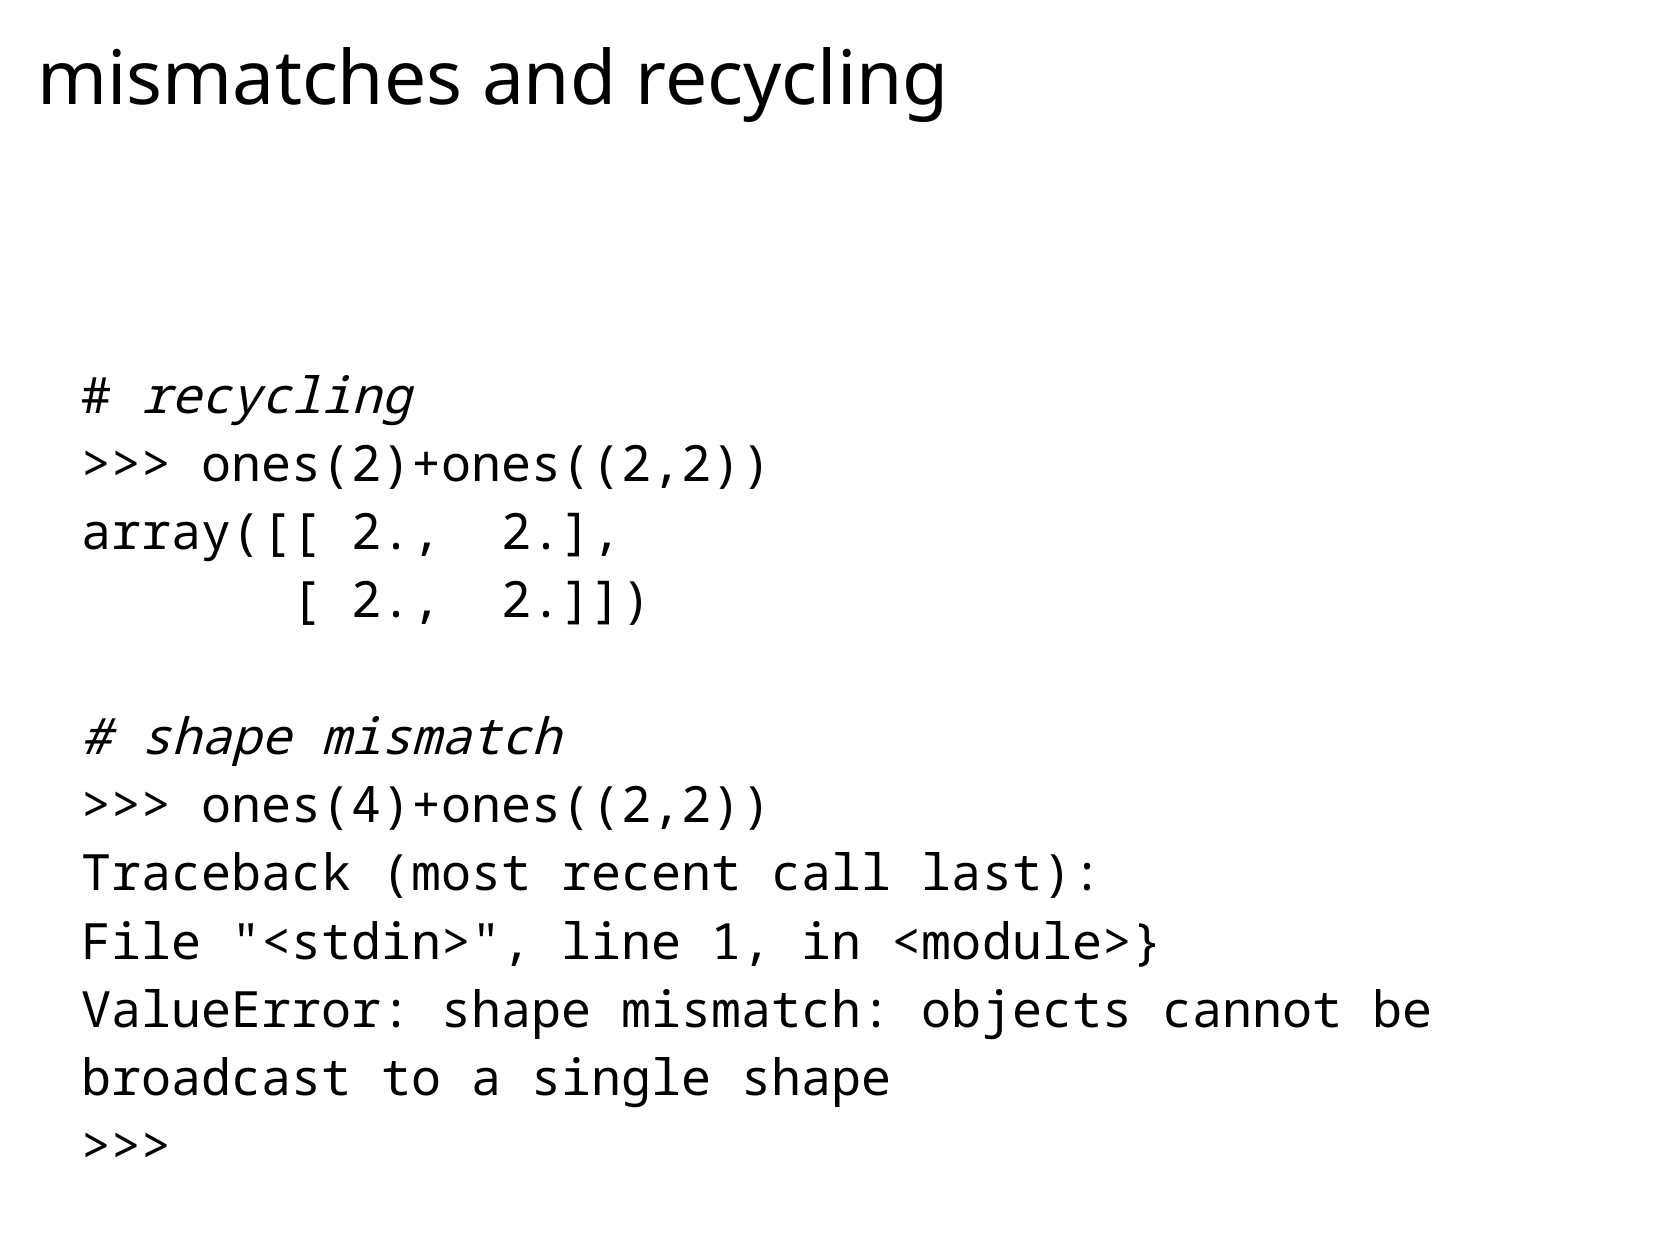

# mismatches and recycling
# recycling
>>> ones(2)+ones((2,2))
array([[ 2., 2.],
 [ 2., 2.]])
# shape mismatch
>>> ones(4)+ones((2,2))
Traceback (most recent call last):
File "<stdin>", line 1, in <module>}
ValueError: shape mismatch: objects cannot be broadcast to a single shape
>>>